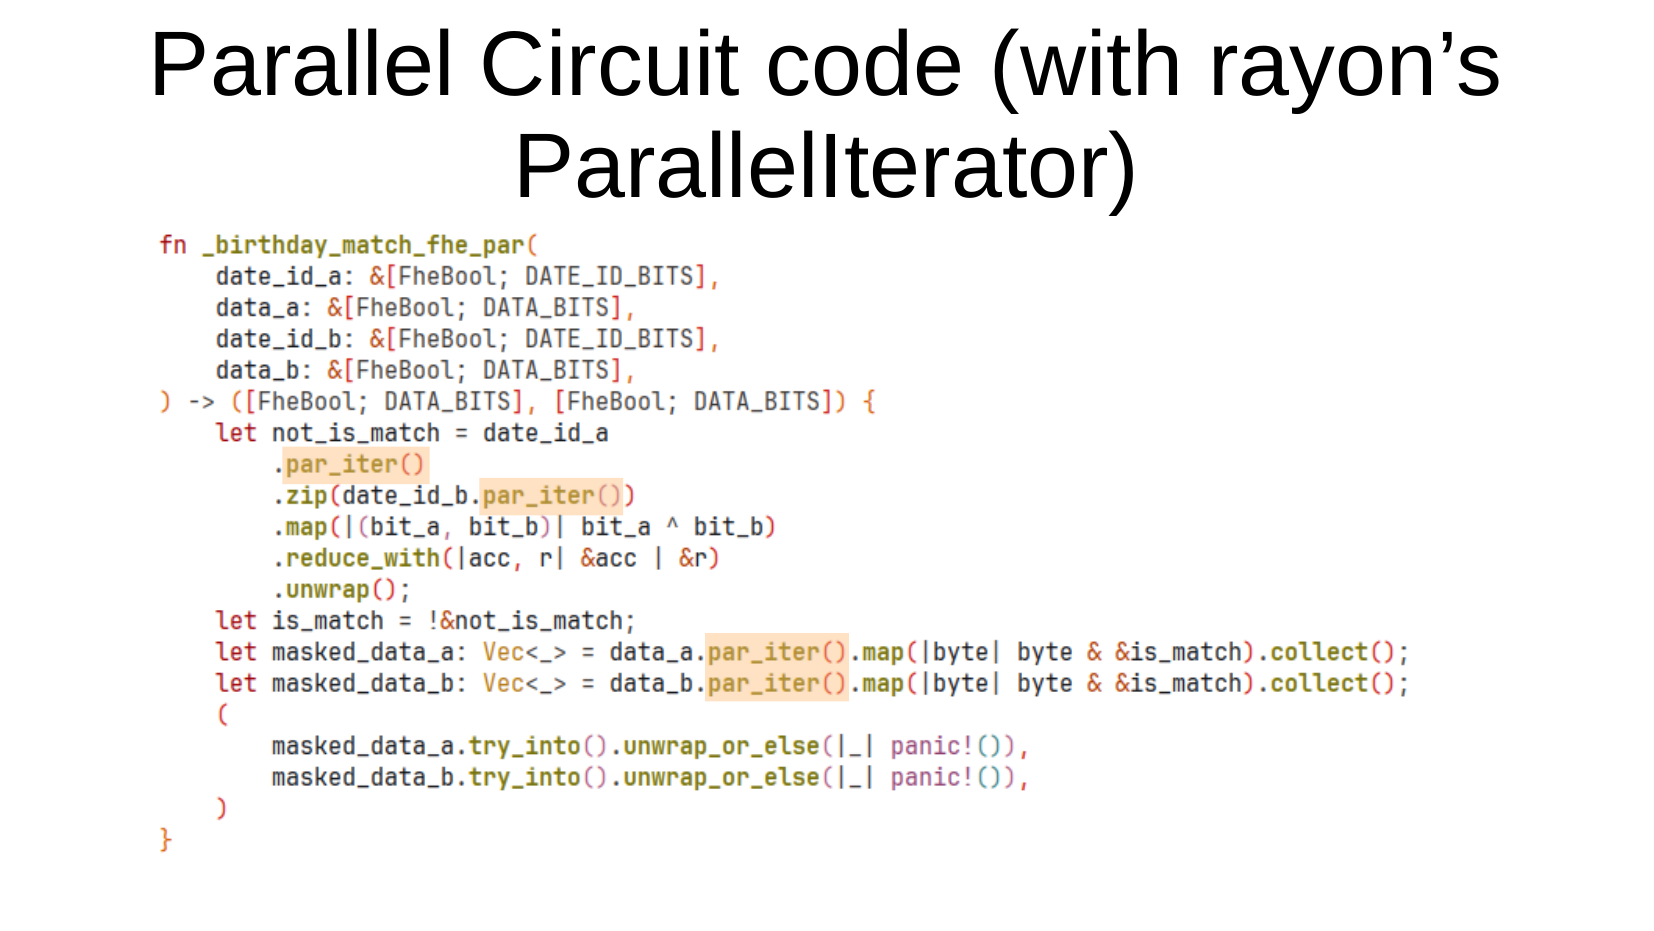

# Parallel Circuit code (with rayon’s ParallelIterator)